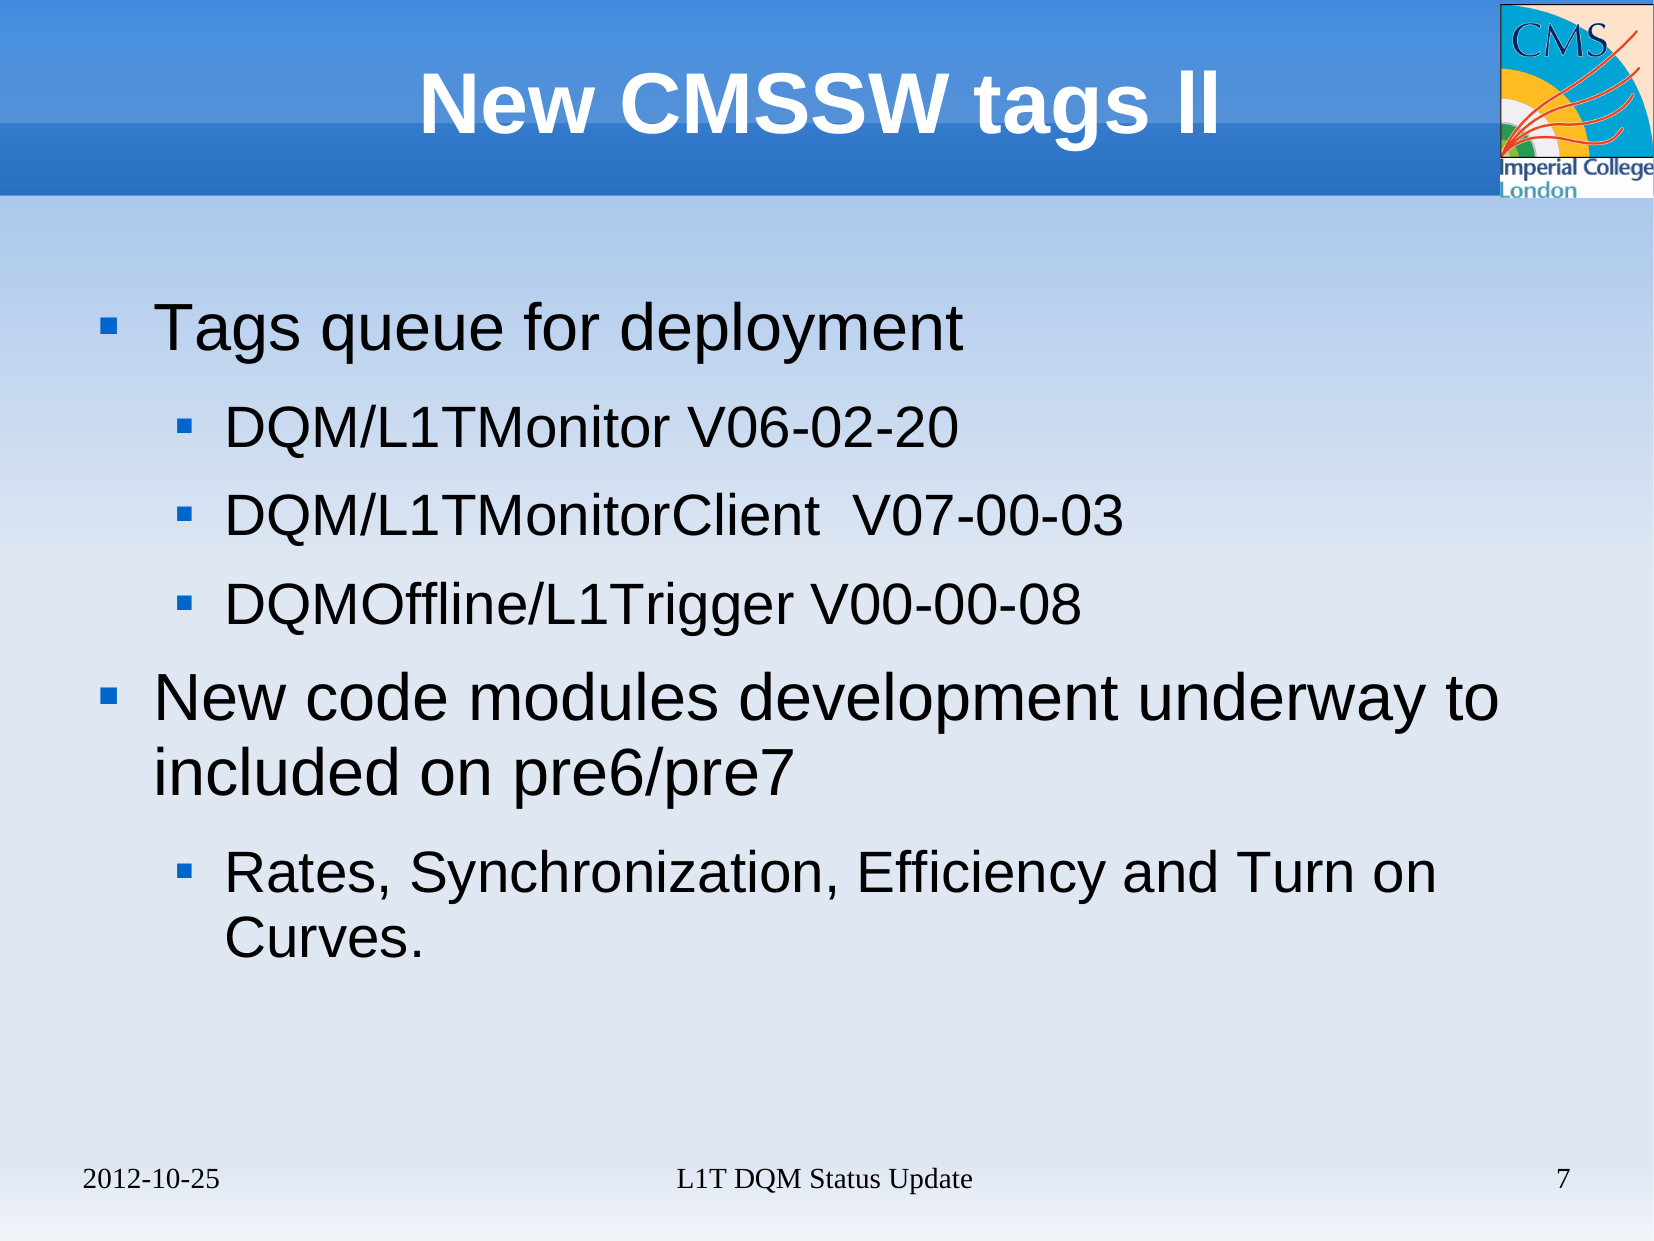

# New CMSSW tags ll
Tags queue for deployment
DQM/L1TMonitor V06-02-20
DQM/L1TMonitorClient V07-00-03
DQMOffline/L1Trigger V00-00-08
New code modules development underway to included on pre6/pre7
Rates, Synchronization, Efficiency and Turn on Curves.
2012-10-25
L1T DQM Status Update
7